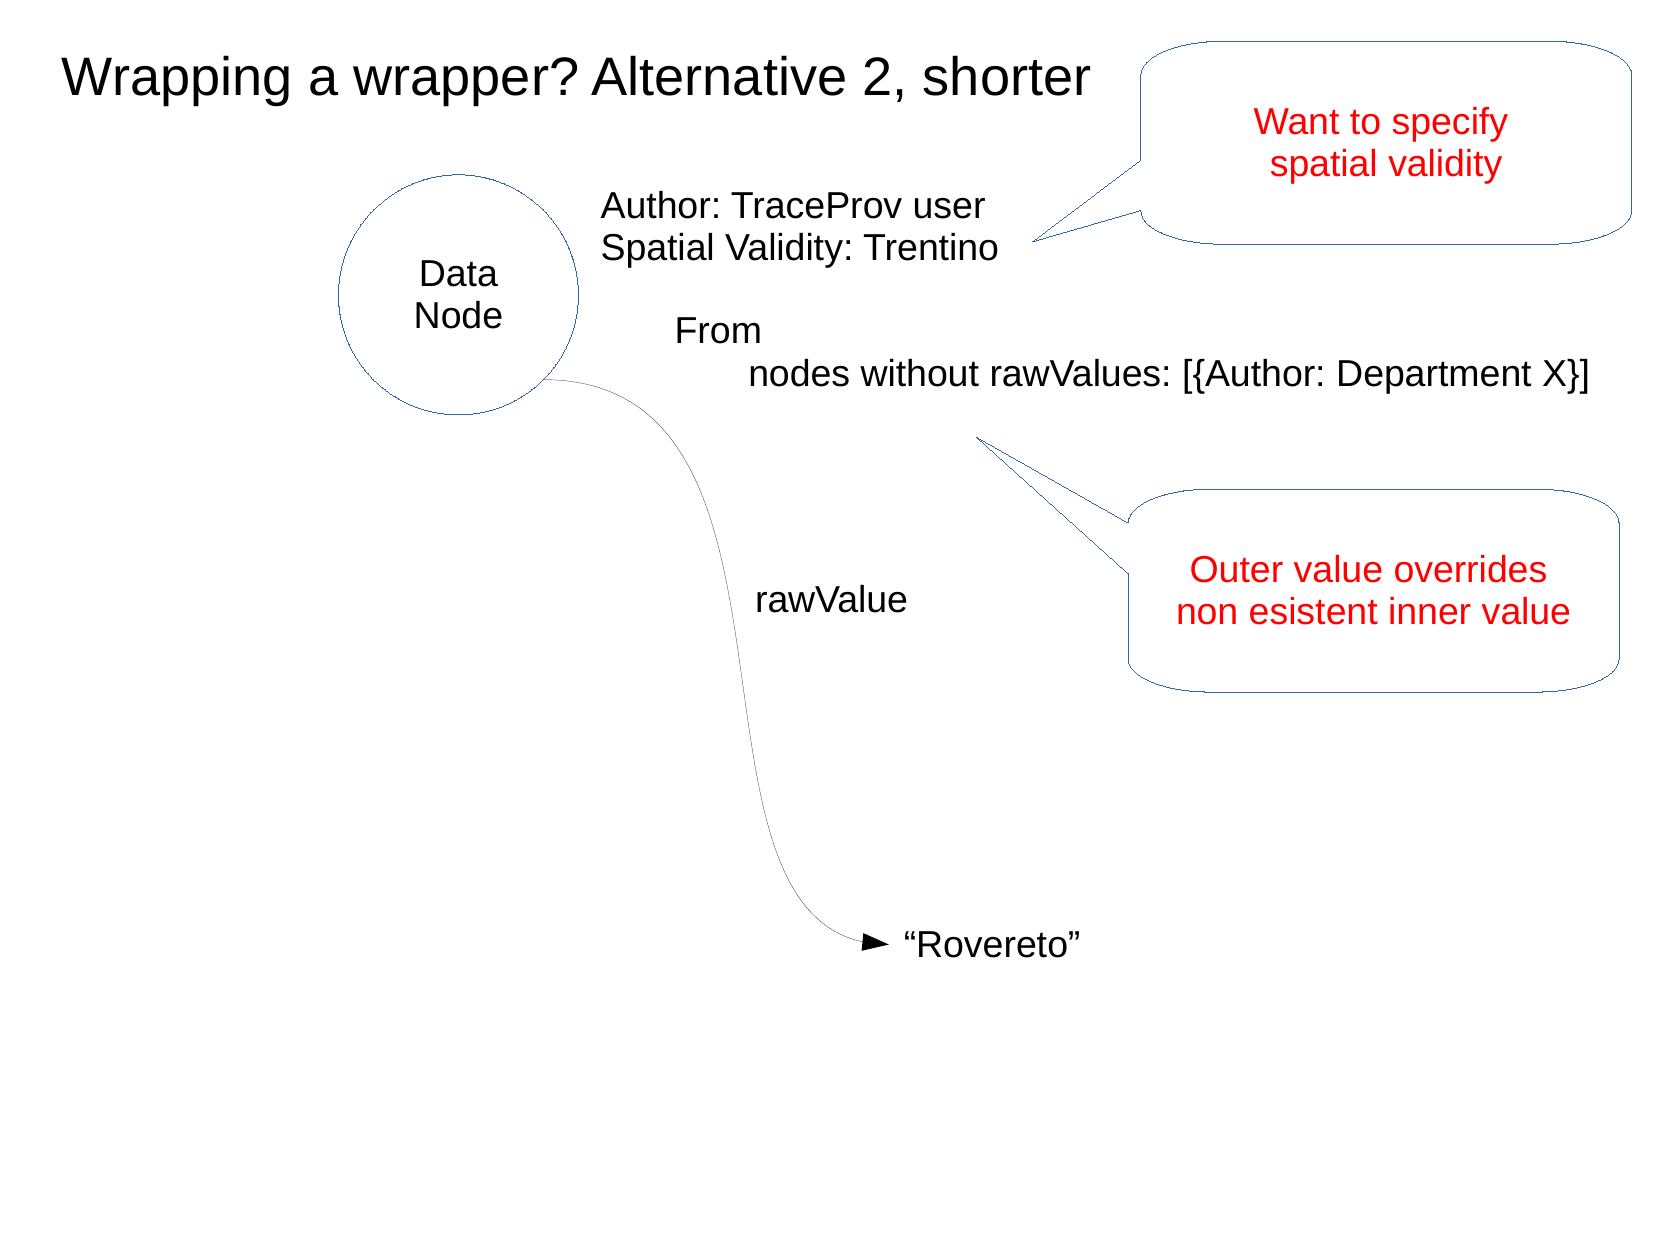

Wrapping a wrapper? Alternative 2, shorter
Want to specify
spatial validity
Data
Node
Author: TraceProv user
Spatial Validity: Trentino
	From
 		nodes without rawValues: [{Author: Department X}]
Outer value overrides
non esistent inner value
rawValue
“Rovereto”